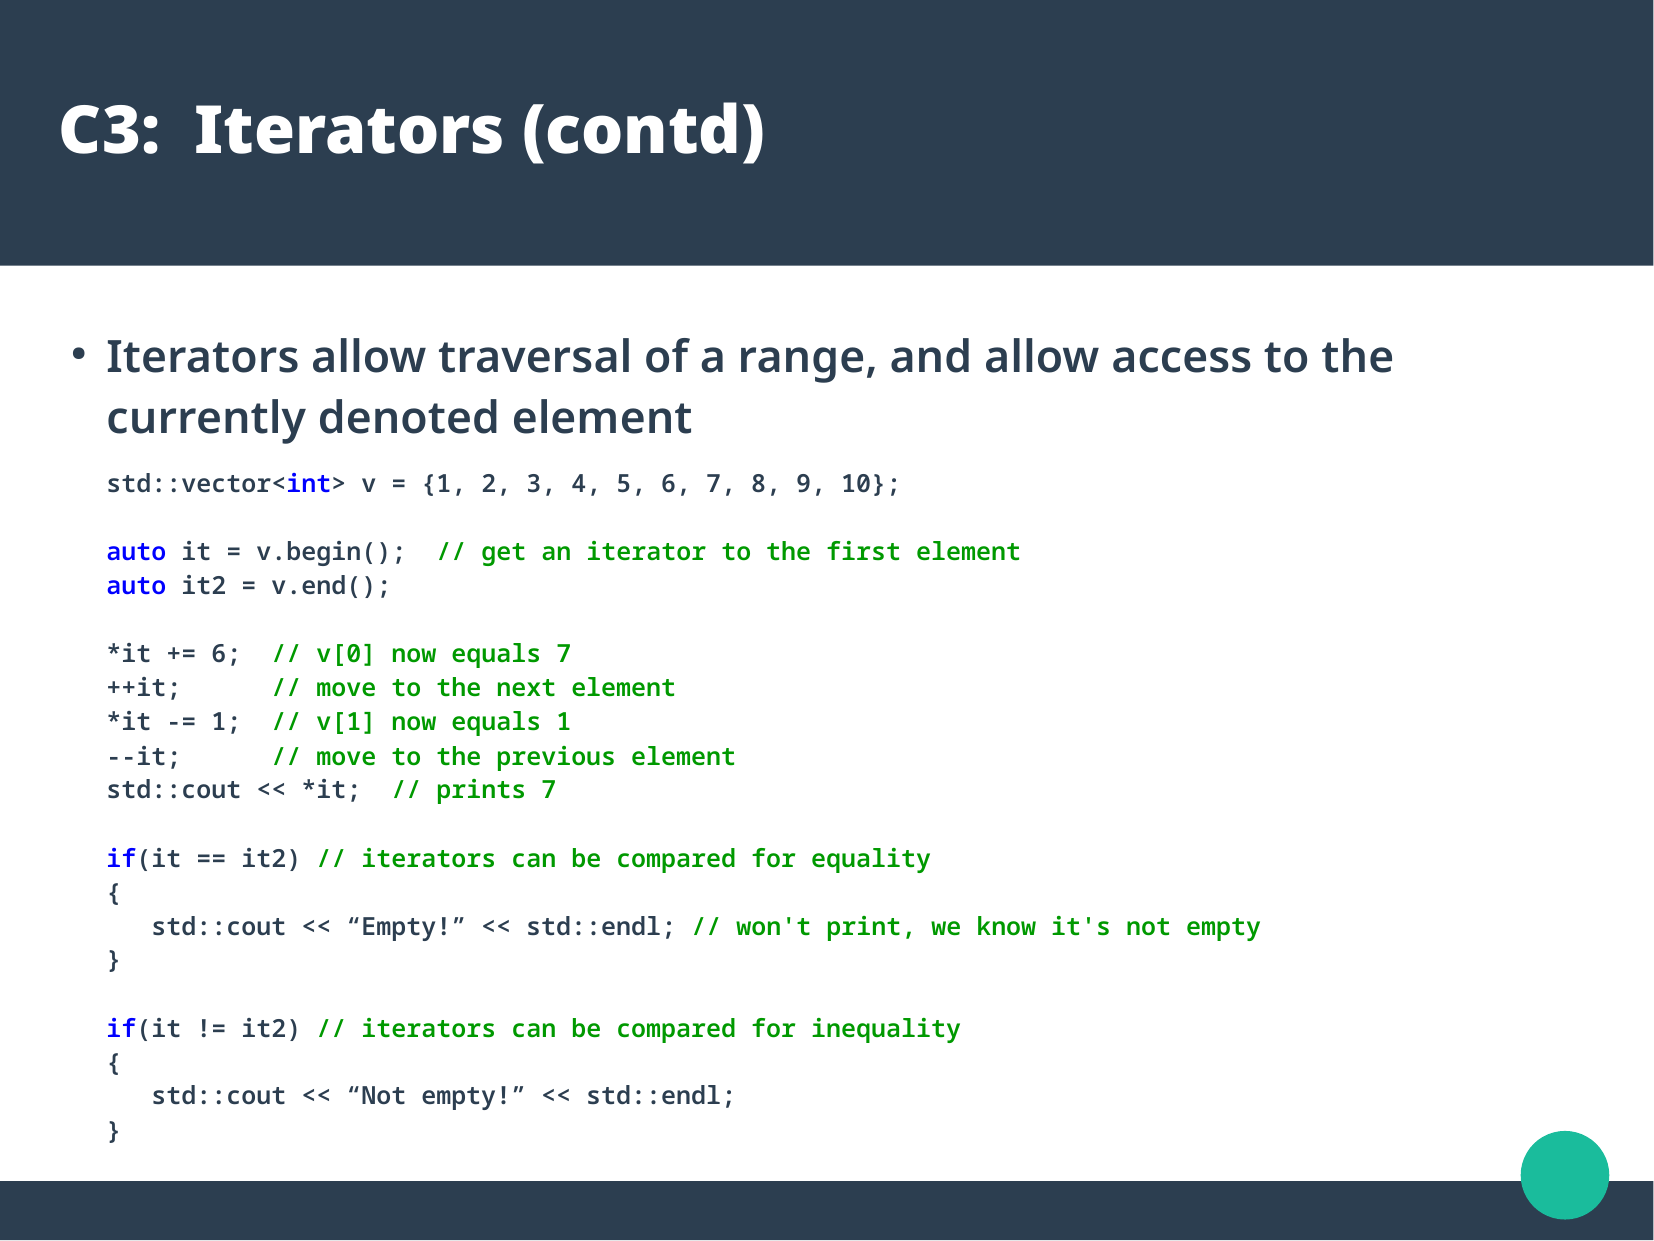

# C3: Iterators (contd)
Iterators allow traversal of a range, and allow access to the currently denoted element
std::vector<int> v = {1, 2, 3, 4, 5, 6, 7, 8, 9, 10};
auto it = v.begin(); // get an iterator to the first element
auto it2 = v.end();
*it += 6; // v[0] now equals 7
++it; // move to the next element
*it -= 1; // v[1] now equals 1
--it; // move to the previous element
std::cout << *it; // prints 7
if(it == it2) // iterators can be compared for equality
{
 std::cout << “Empty!” << std::endl; // won't print, we know it's not empty
}
if(it != it2) // iterators can be compared for inequality
{
 std::cout << “Not empty!” << std::endl;
}